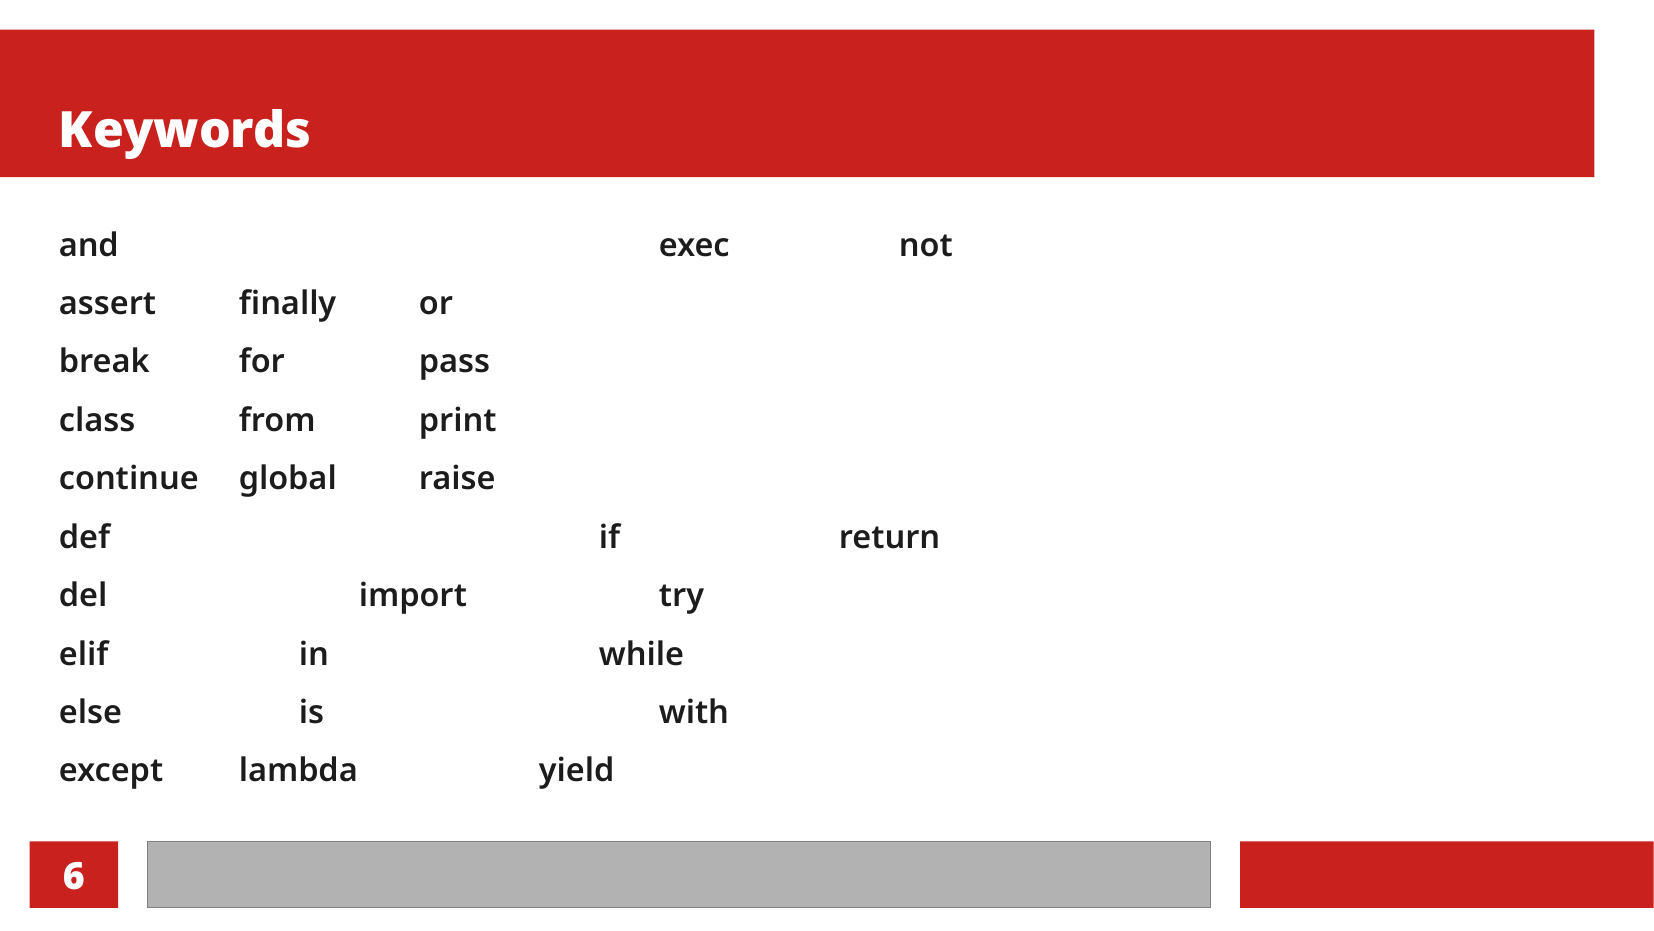

# Keywords
and					 				exec		 	not
assert		finally	 	or
break		for	 	 	pass
class		from	 	print
continue	global	 	raise
def							 		if	 		 	return
del			 		import			 	try
elif		 		in				 	while
else	 		is	 				 	with
except	 	lambda			 	yield
6